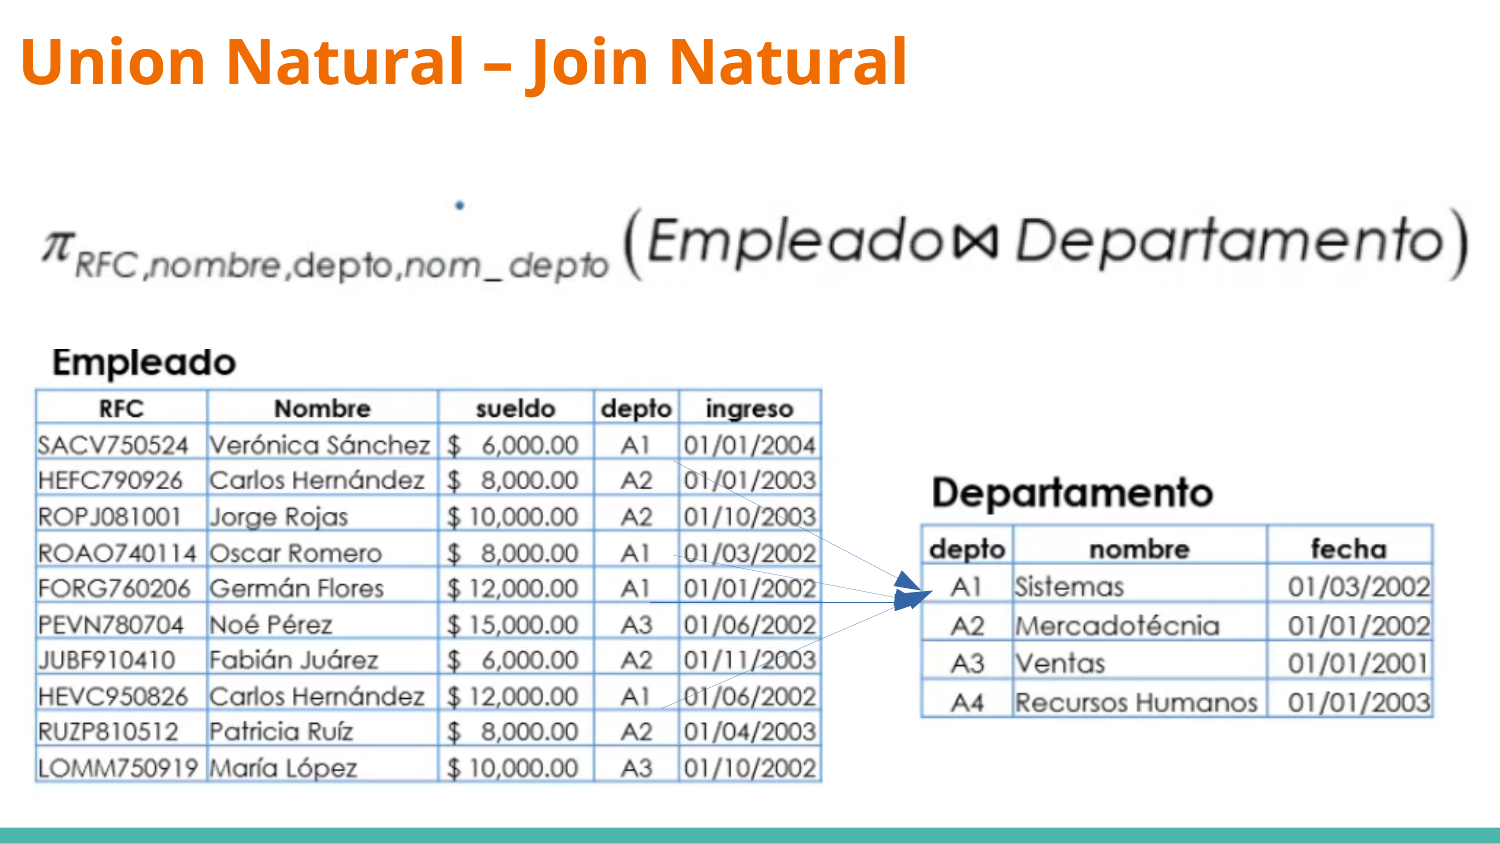

# Union Natural – Join Natural
Union Natural – Join Natural